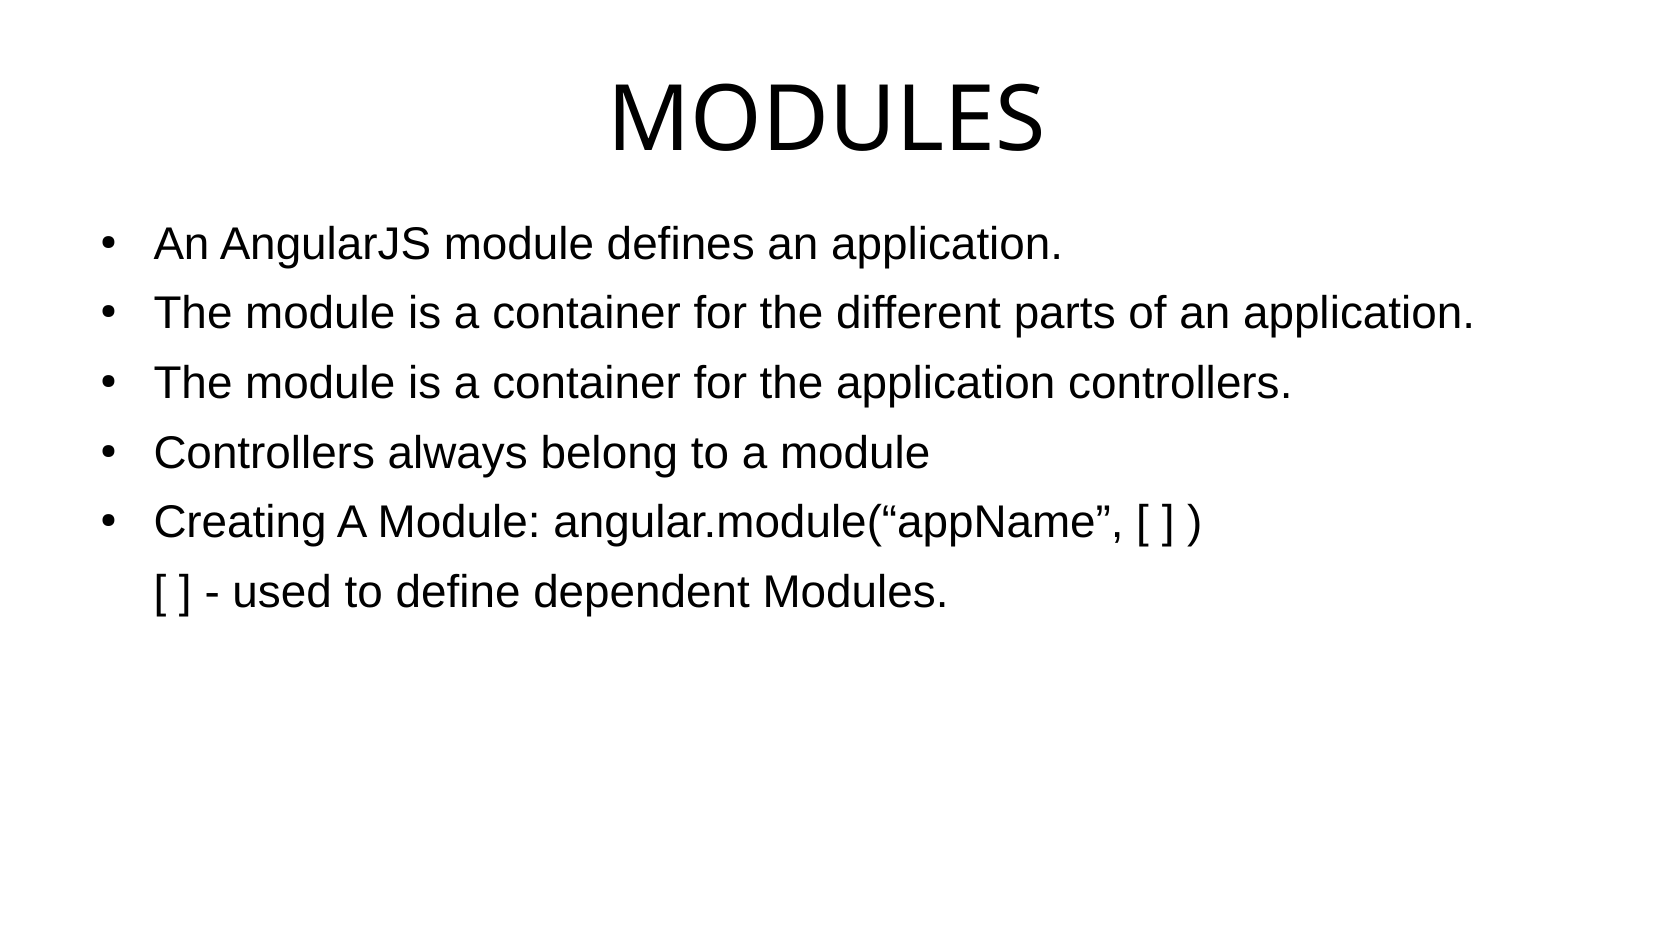

# MODULES
An AngularJS module defines an application.
The module is a container for the different parts of an application.
The module is a container for the application controllers.
Controllers always belong to a module
Creating A Module: angular.module(“appName”, [ ] )
[ ] - used to define dependent Modules.